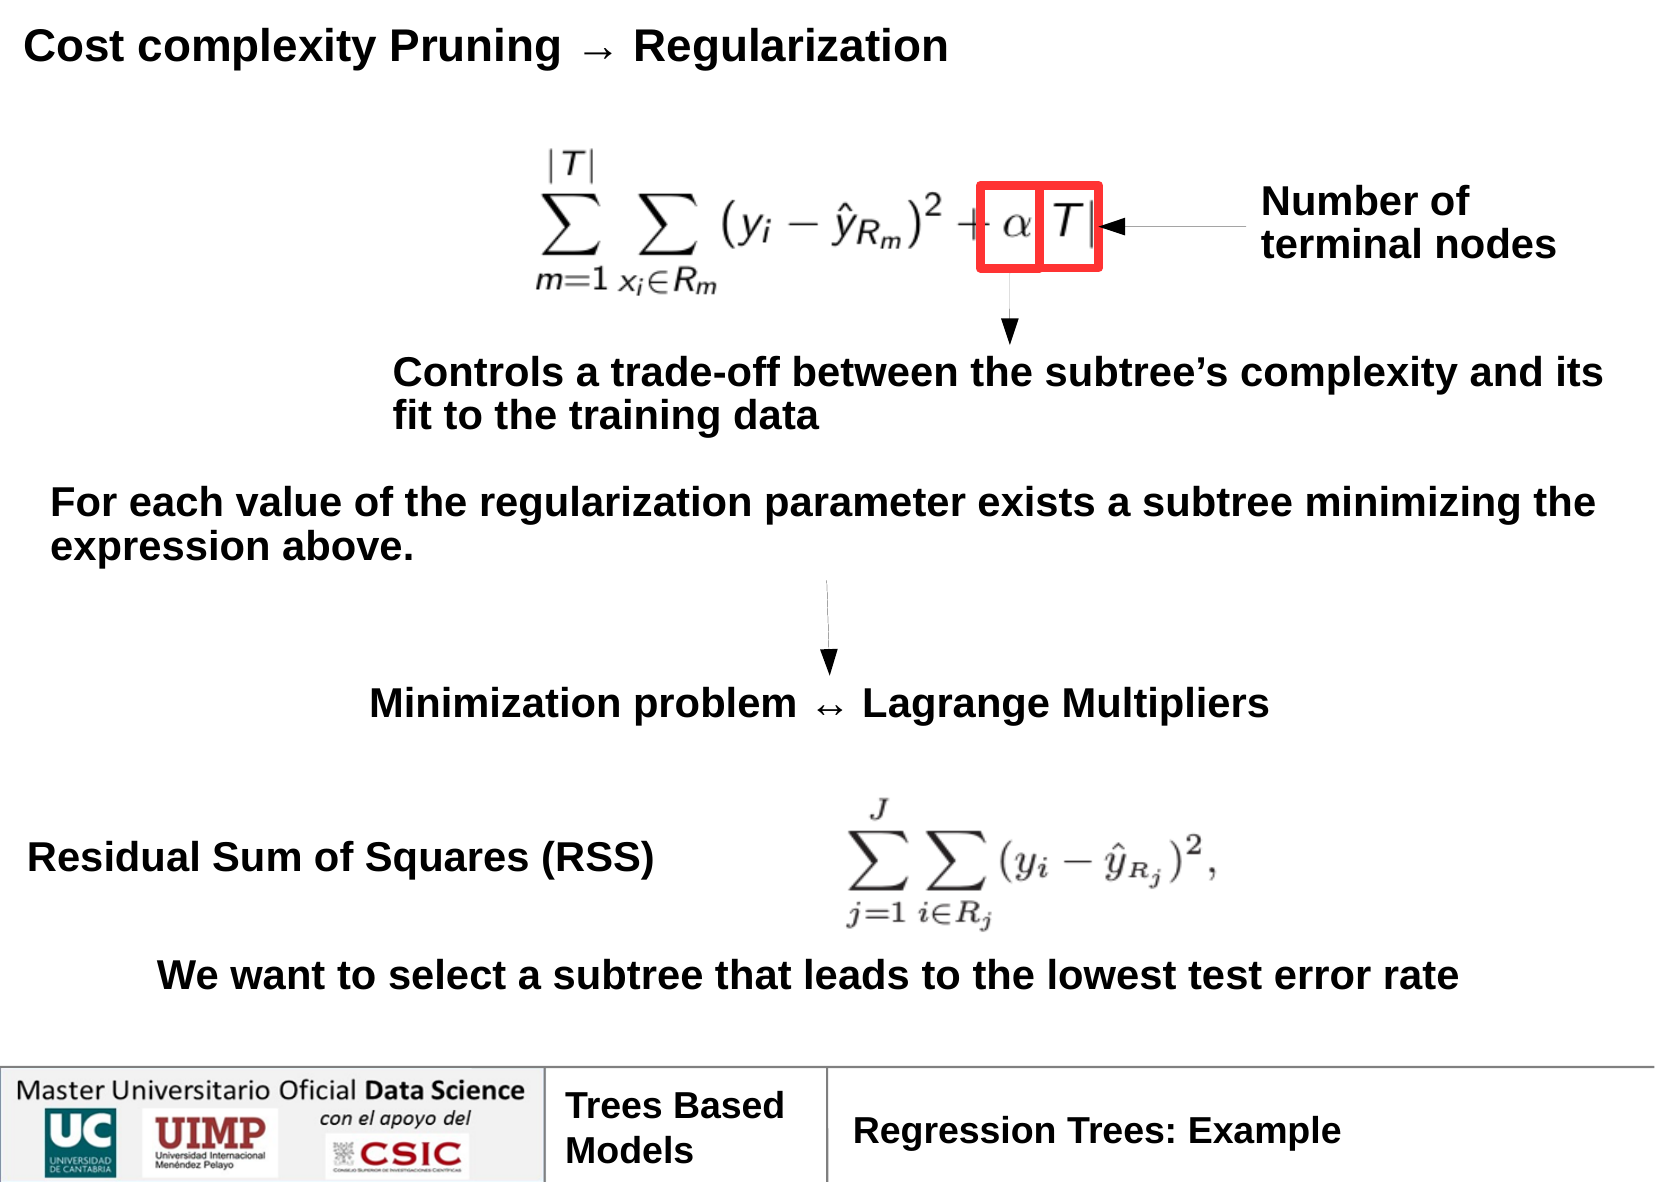

Cost complexity Pruning → Regularization
Number of terminal nodes
Controls a trade-off between the subtree’s complexity and its
fit to the training data
For each value of the regularization parameter exists a subtree minimizing the expression above.
Minimization problem ↔ Lagrange Multipliers
Residual Sum of Squares (RSS)
We want to select a subtree that leads to the lowest test error rate
Regression Trees: Example